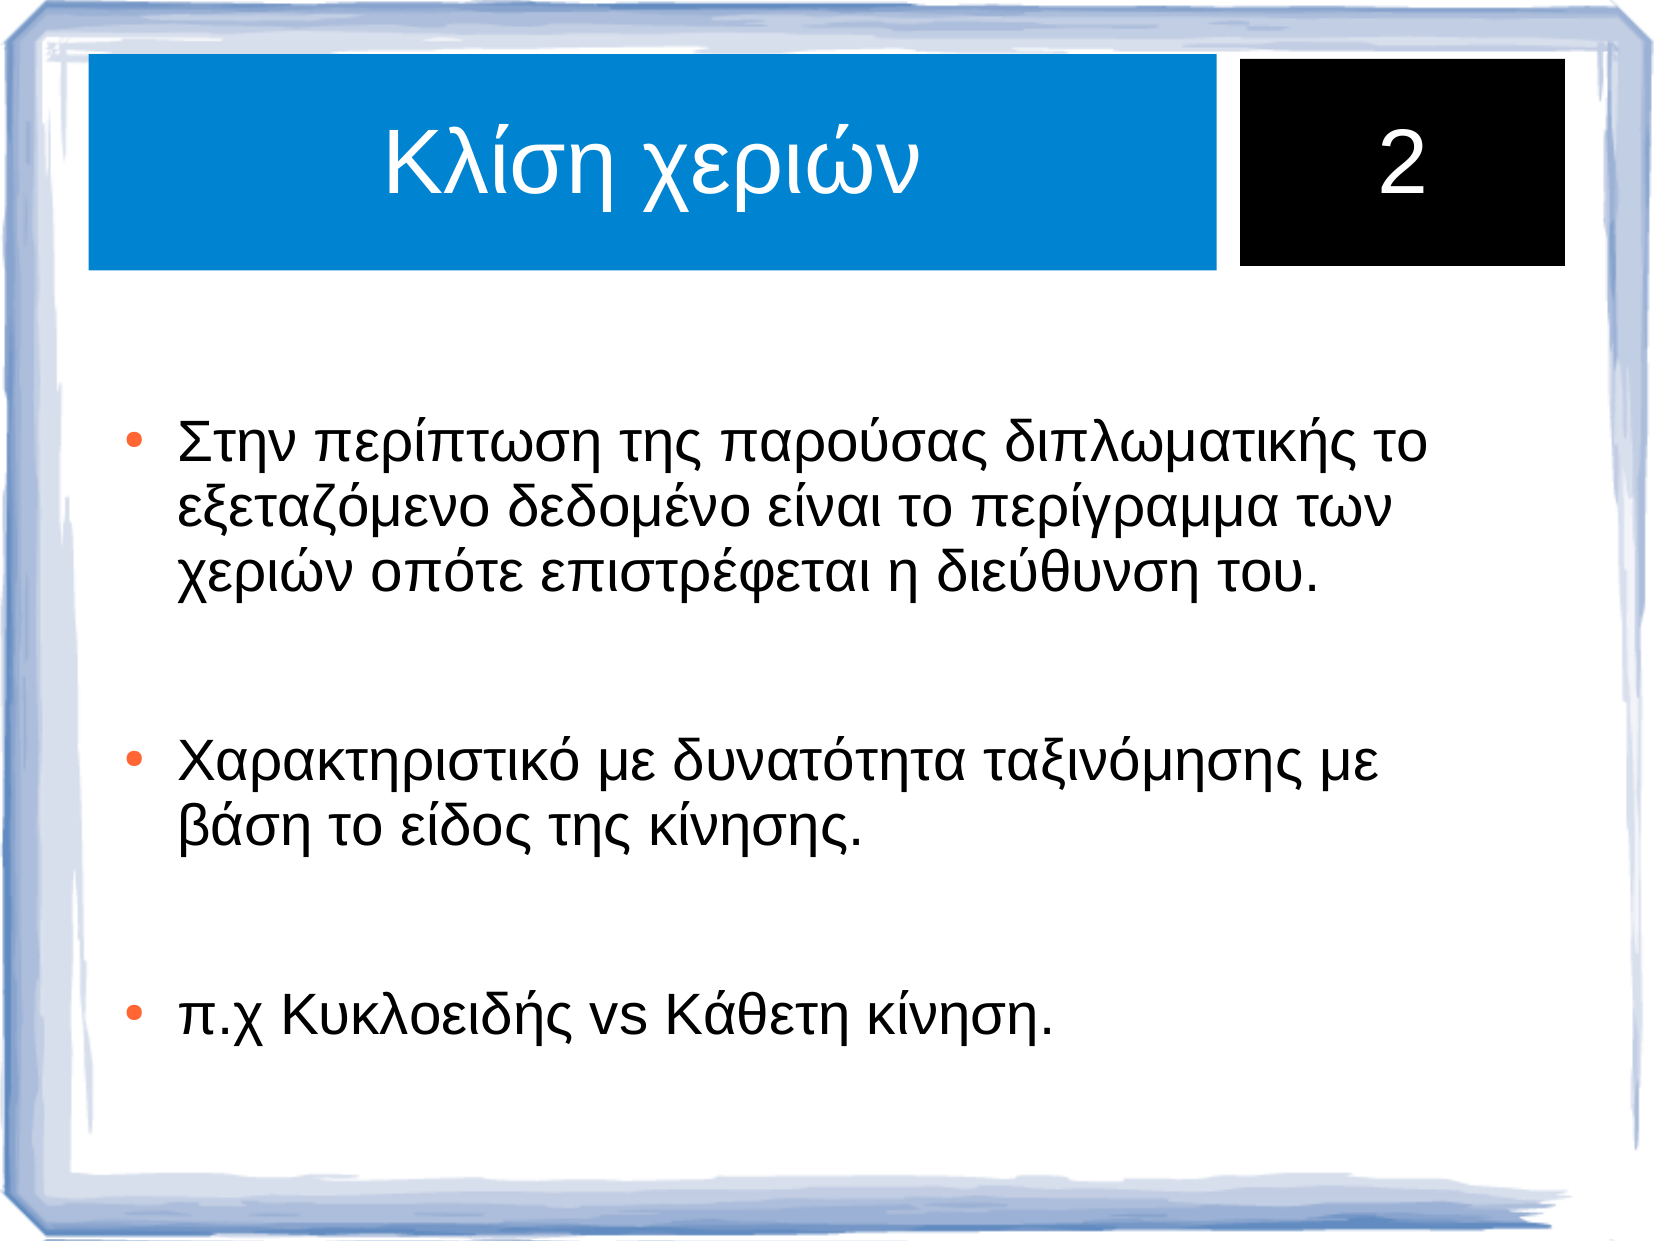

Κλίση χεριών
2
# Στην περίπτωση της παρούσας διπλωματικής το εξεταζόμενο δεδομένο είναι το περίγραμμα των χεριών οπότε επιστρέφεται η διεύθυνση του.
Χαρακτηριστικό με δυνατότητα ταξινόμησης με βάση το είδος της κίνησης.
π.χ Κυκλοειδής vs Κάθετη κίνηση.